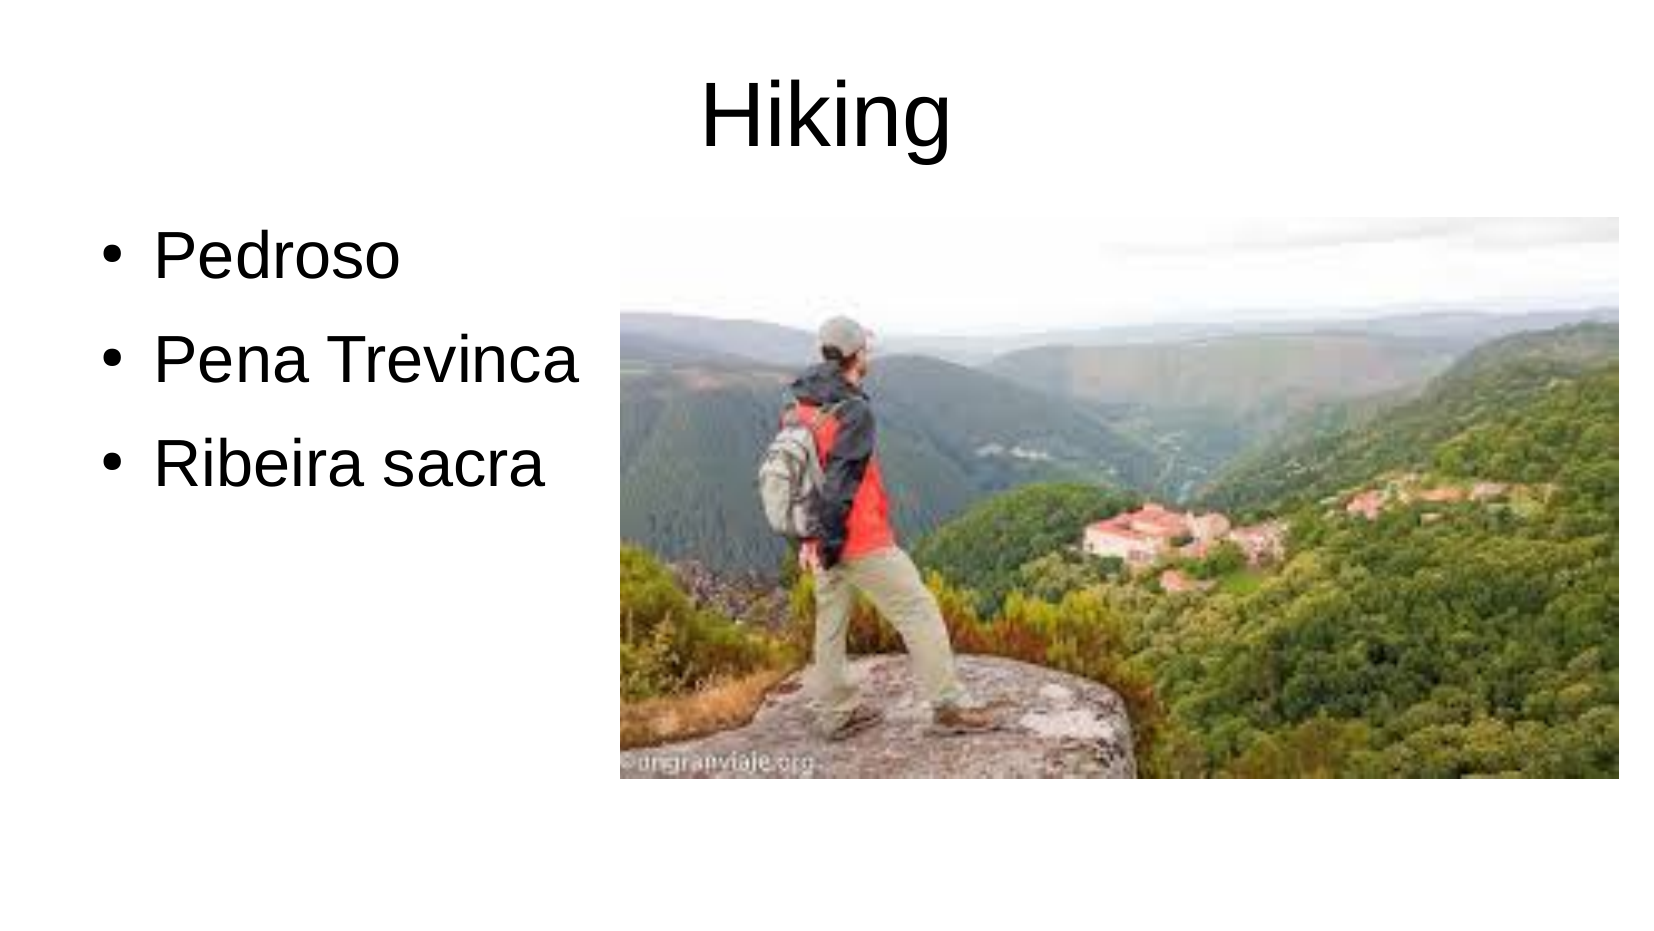

# Hiking
Pedroso
Pena Trevinca
Ribeira sacra